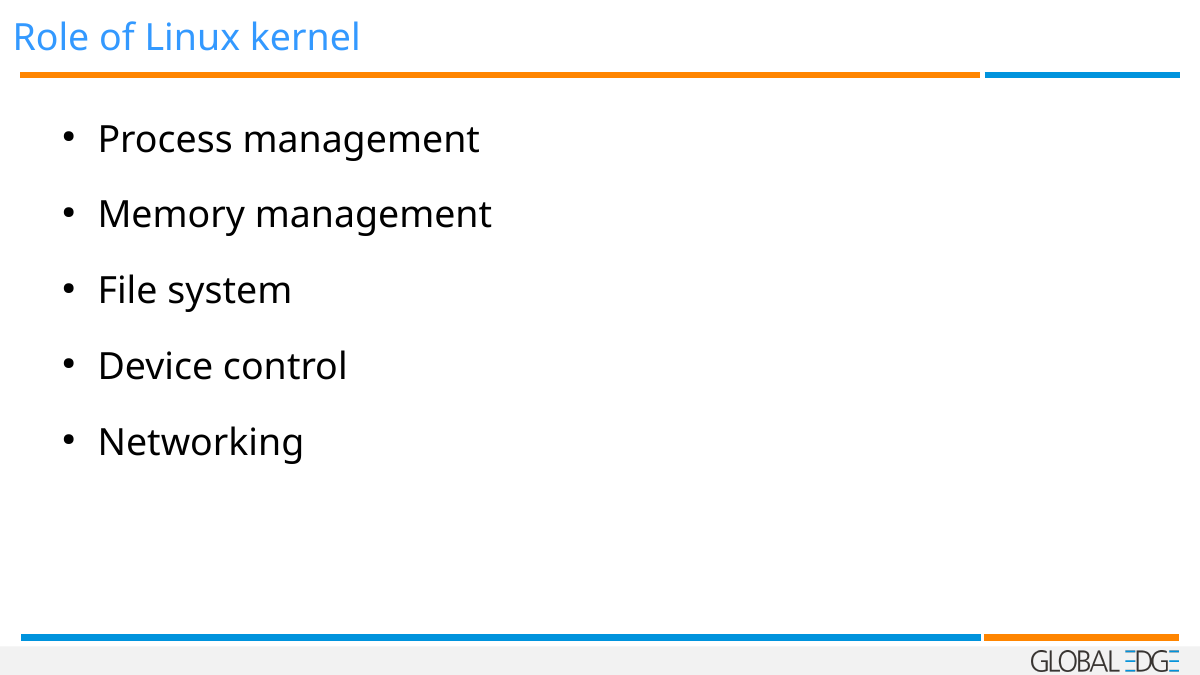

# Role of Linux kernel
Process management
Memory management
File system
Device control
Networking